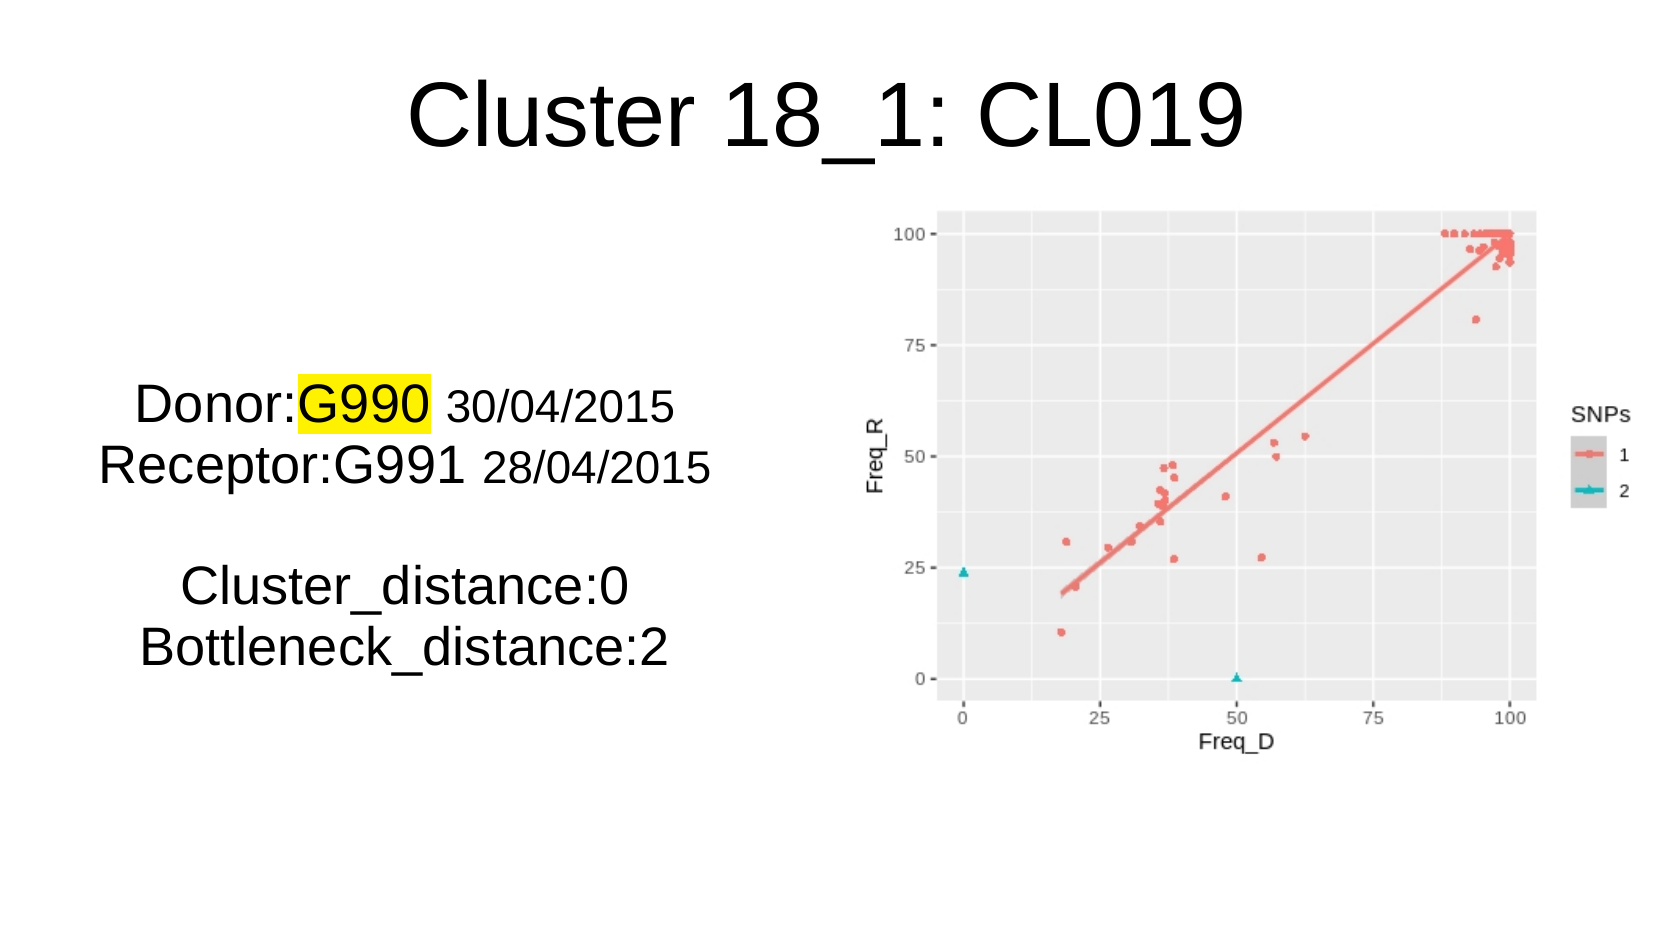

# Cluster 18_1: CL019
Donor:G990 30/04/2015
Receptor:G991 28/04/2015
Cluster_distance:0
Bottleneck_distance:2